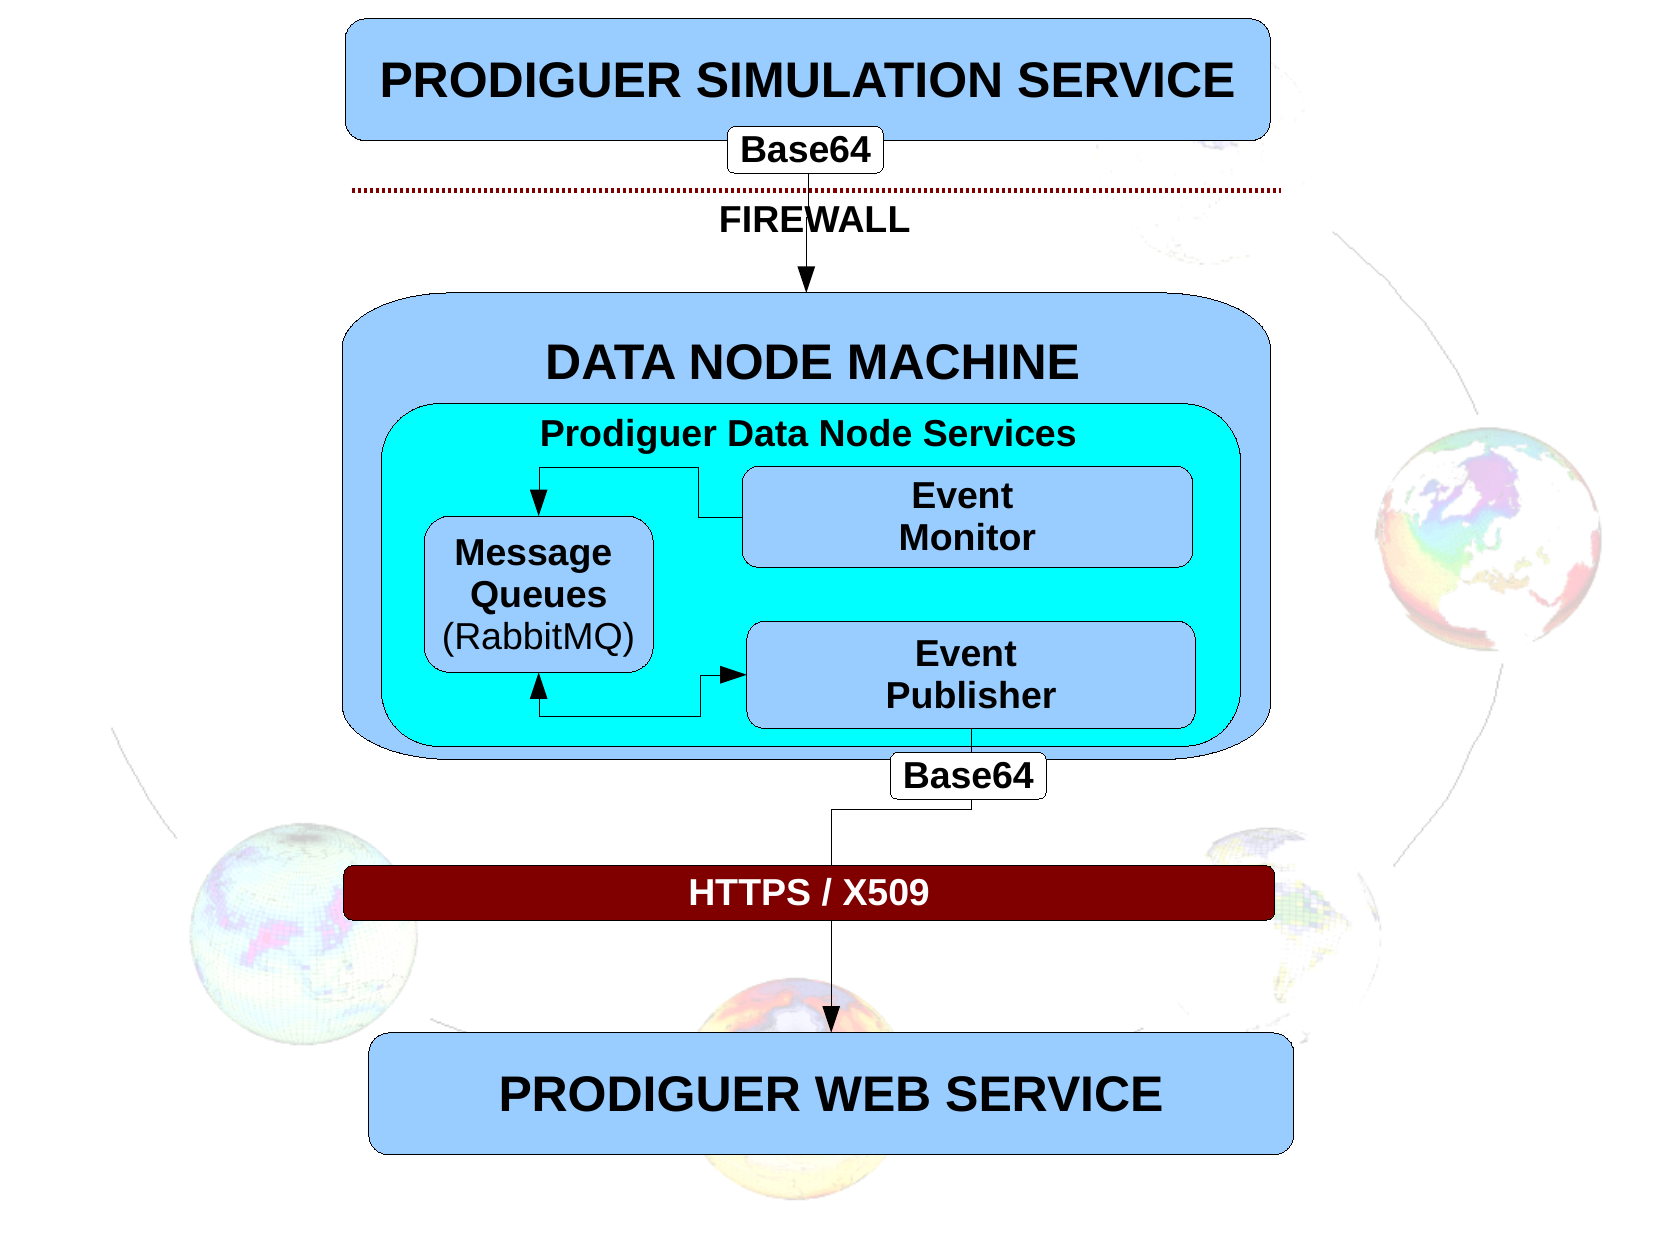

PRODIGUER SIMULATION SERVICE
Base64
FIREWALL
DATA NODE MACHINE
Prodiguer Data Node Services
Event
Monitor
Message
Queues
(RabbitMQ)
Event
Publisher
Base64
HTTPS / X509
PRODIGUER WEB SERVICE